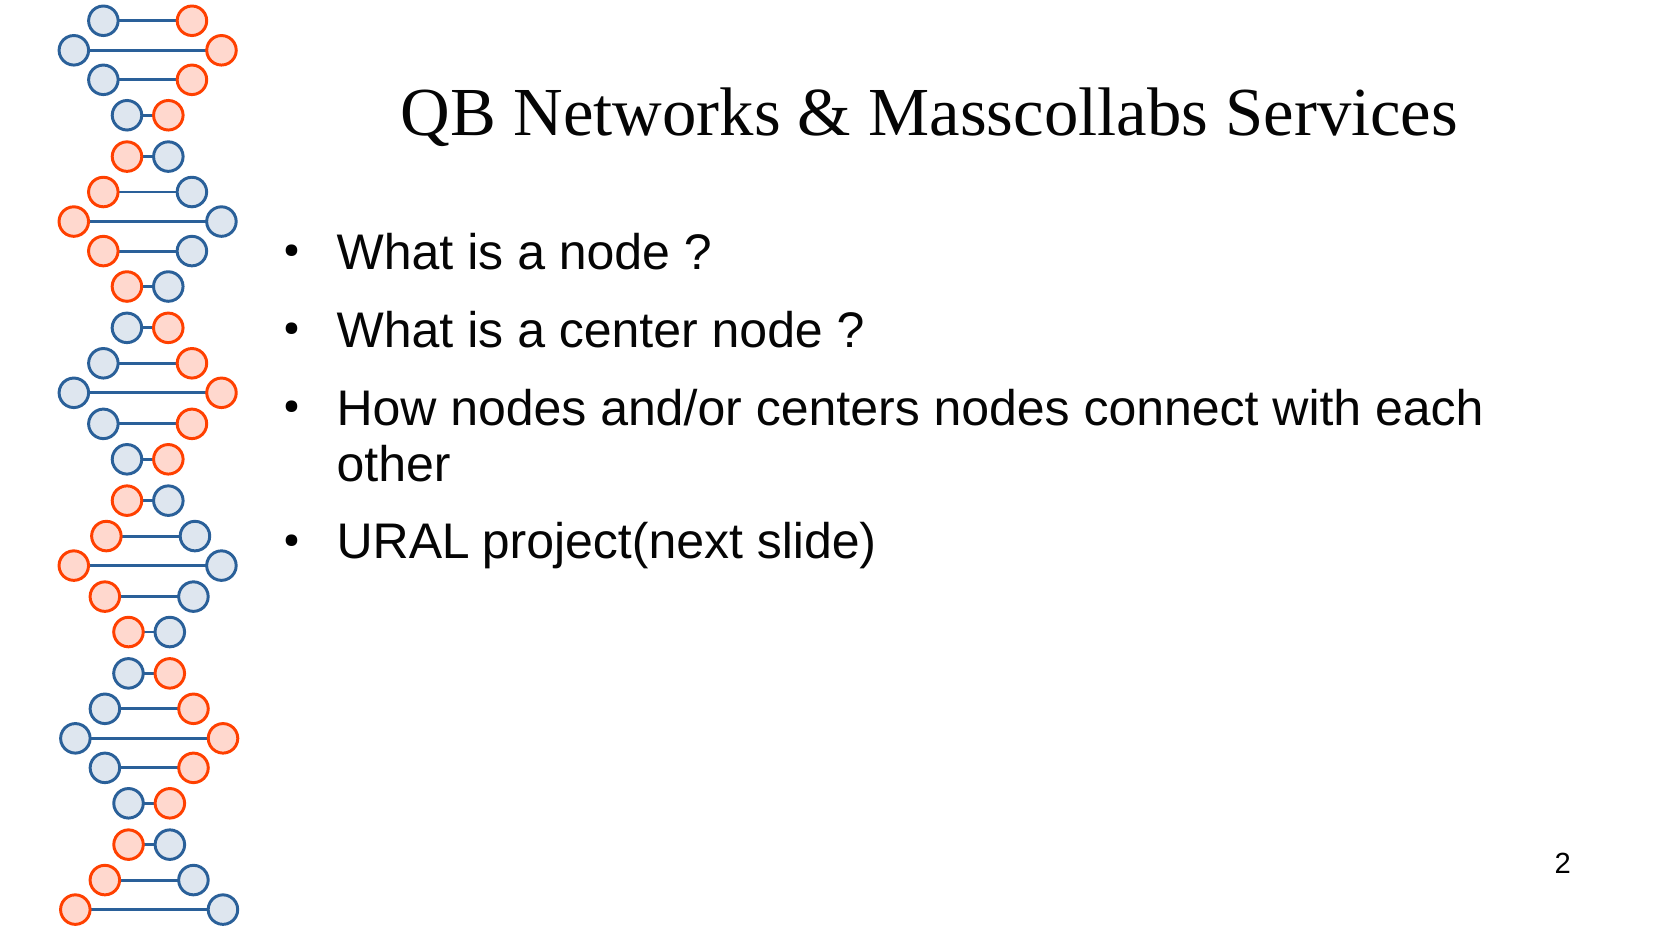

# QB Networks & Masscollabs Services
What is a node ?
What is a center node ?
How nodes and/or centers nodes connect with each other
URAL project(next slide)
2